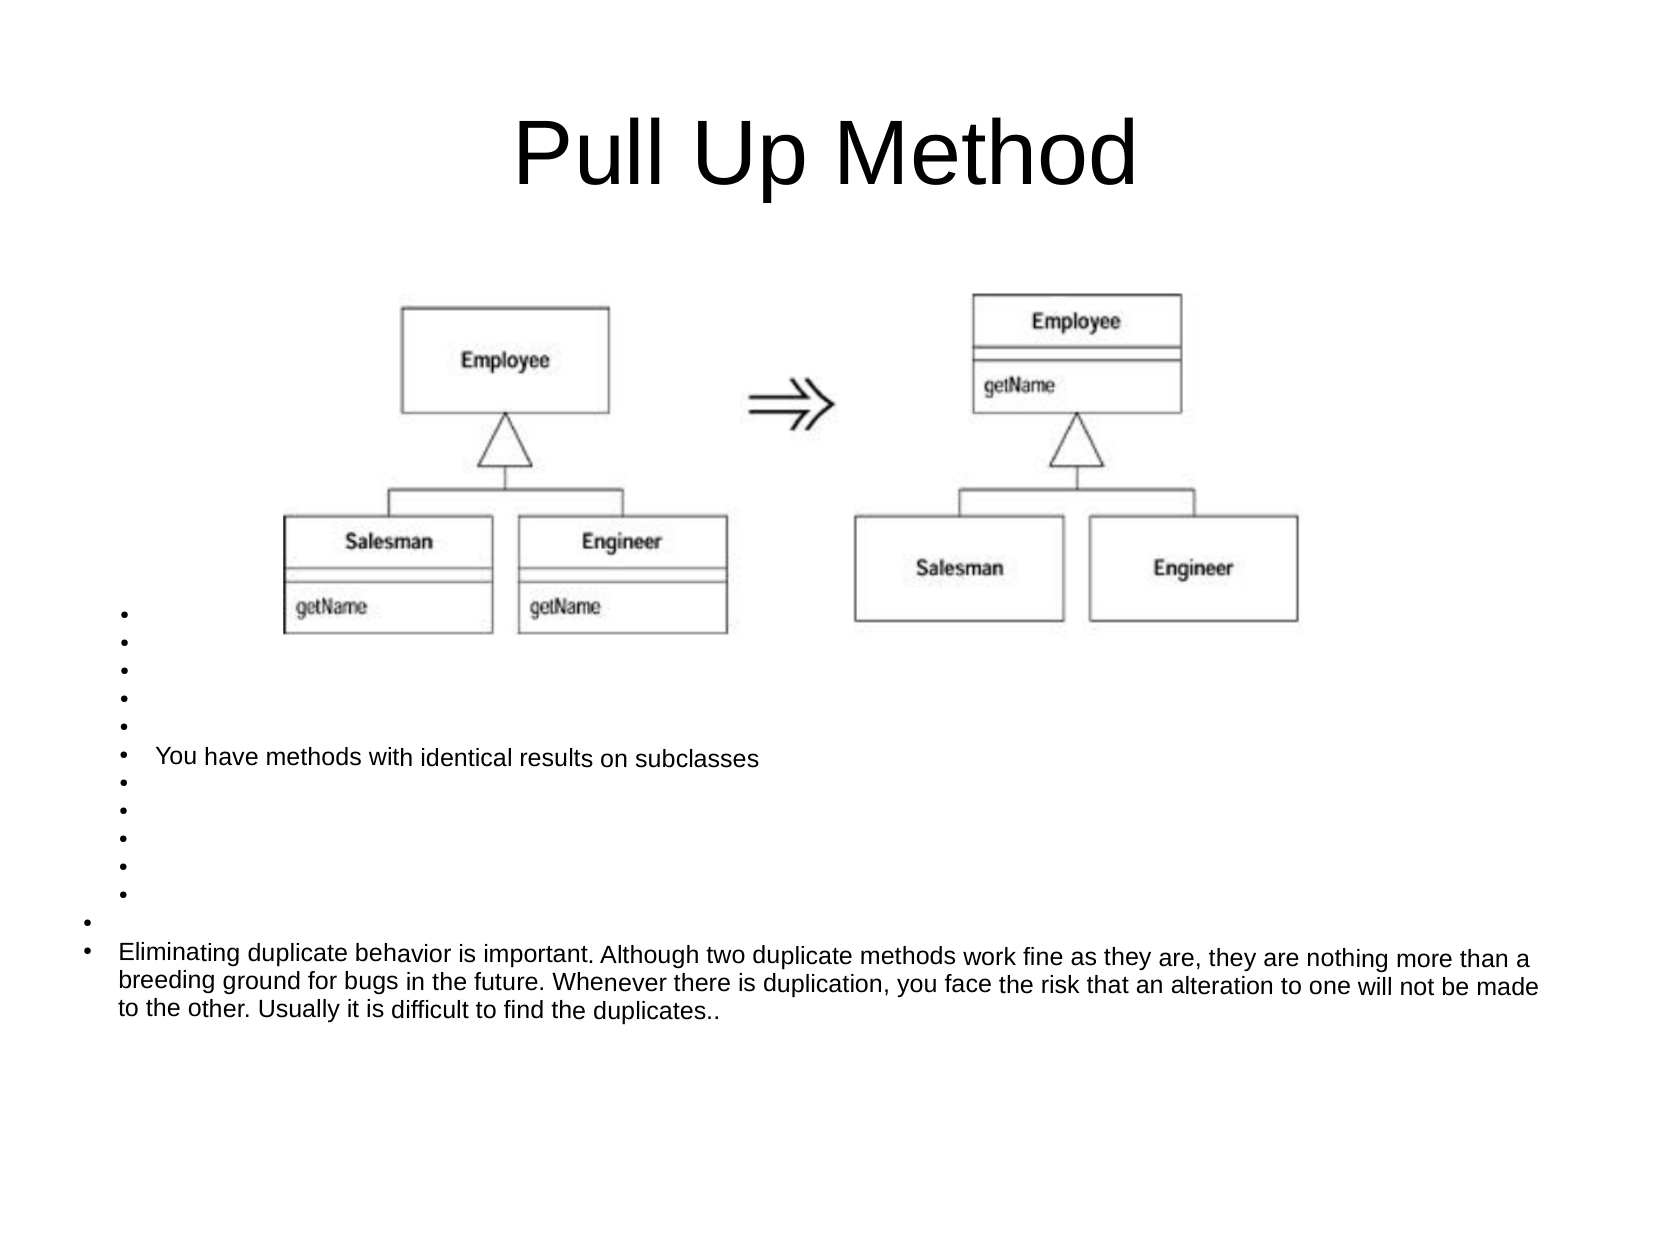

# Pull Up Method
You have methods with identical results on subclasses
Eliminating duplicate behavior is important. Although two duplicate methods work fine as they are, they are nothing more than a breeding ground for bugs in the future. Whenever there is duplication, you face the risk that an alteration to one will not be made to the other. Usually it is difficult to find the duplicates..